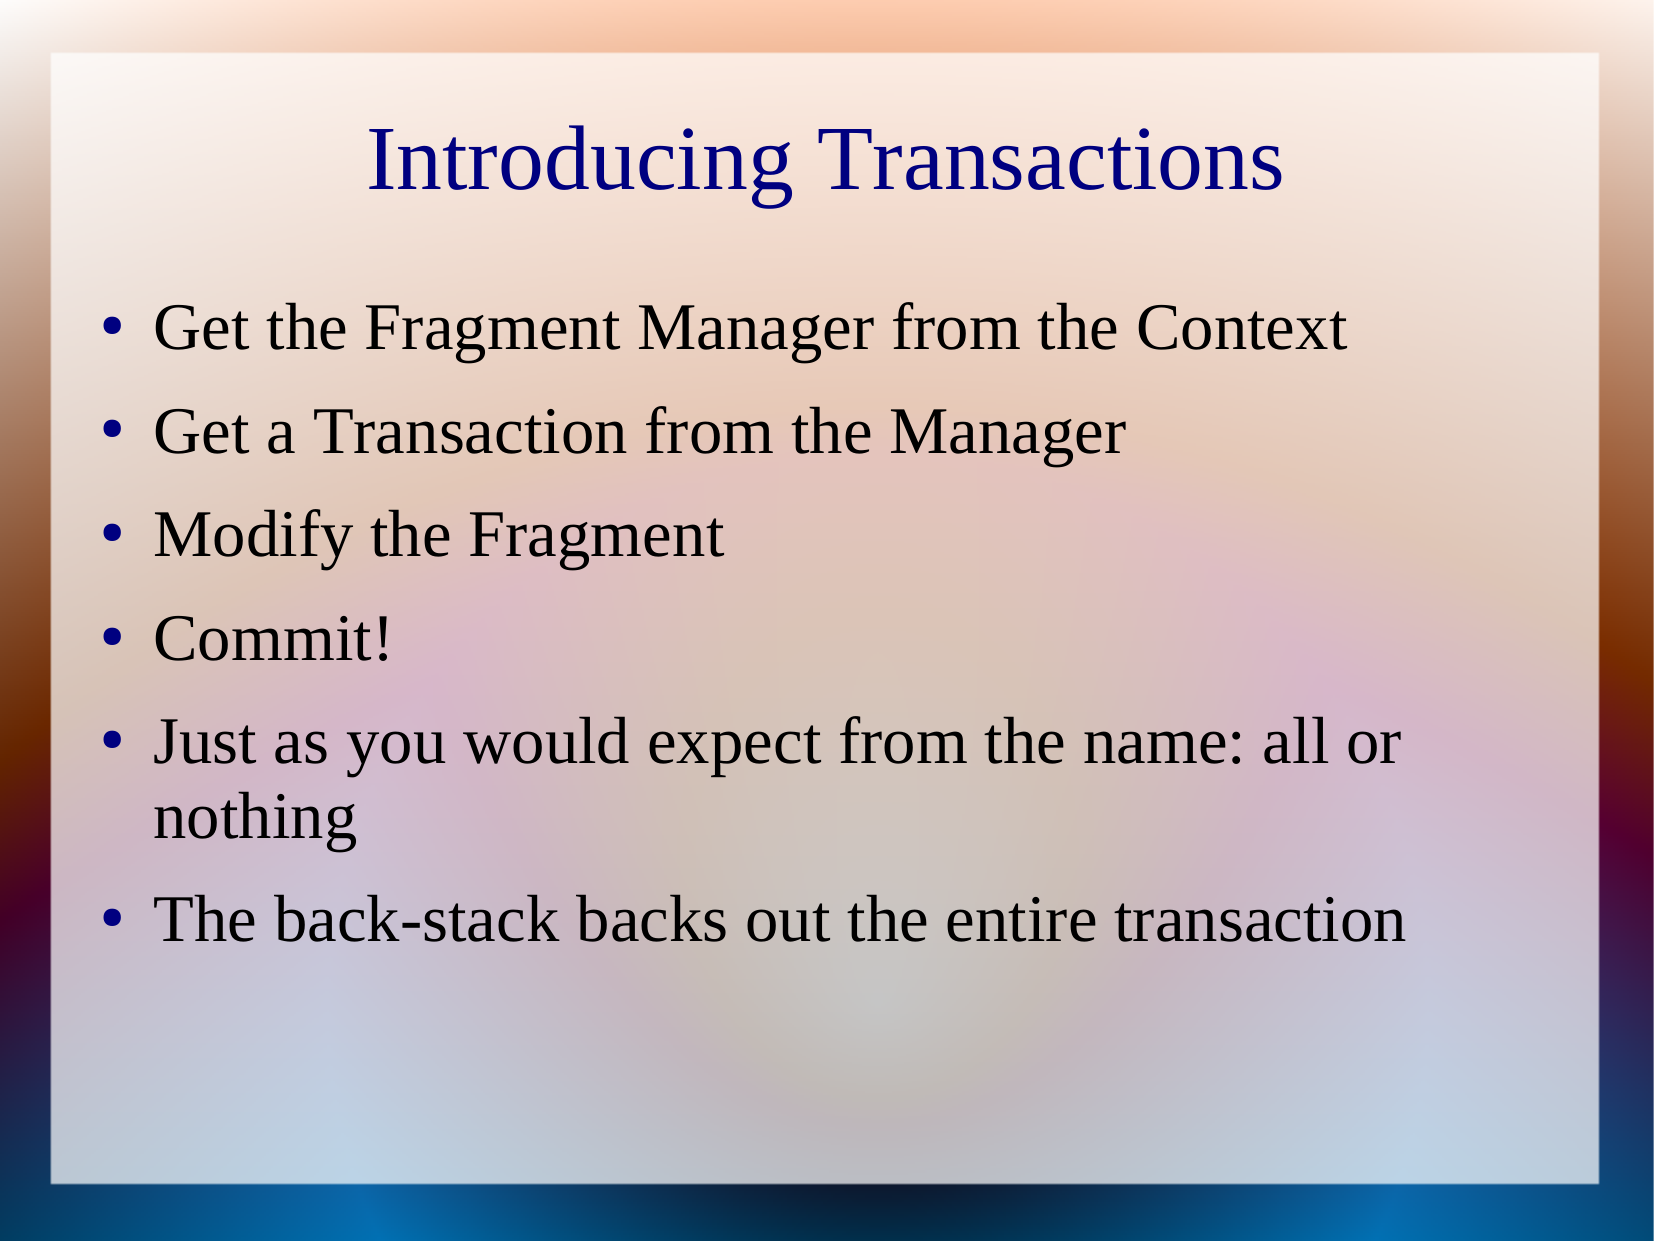

# Introducing Transactions
Get the Fragment Manager from the Context
Get a Transaction from the Manager
Modify the Fragment
Commit!
Just as you would expect from the name: all or nothing
The back-stack backs out the entire transaction